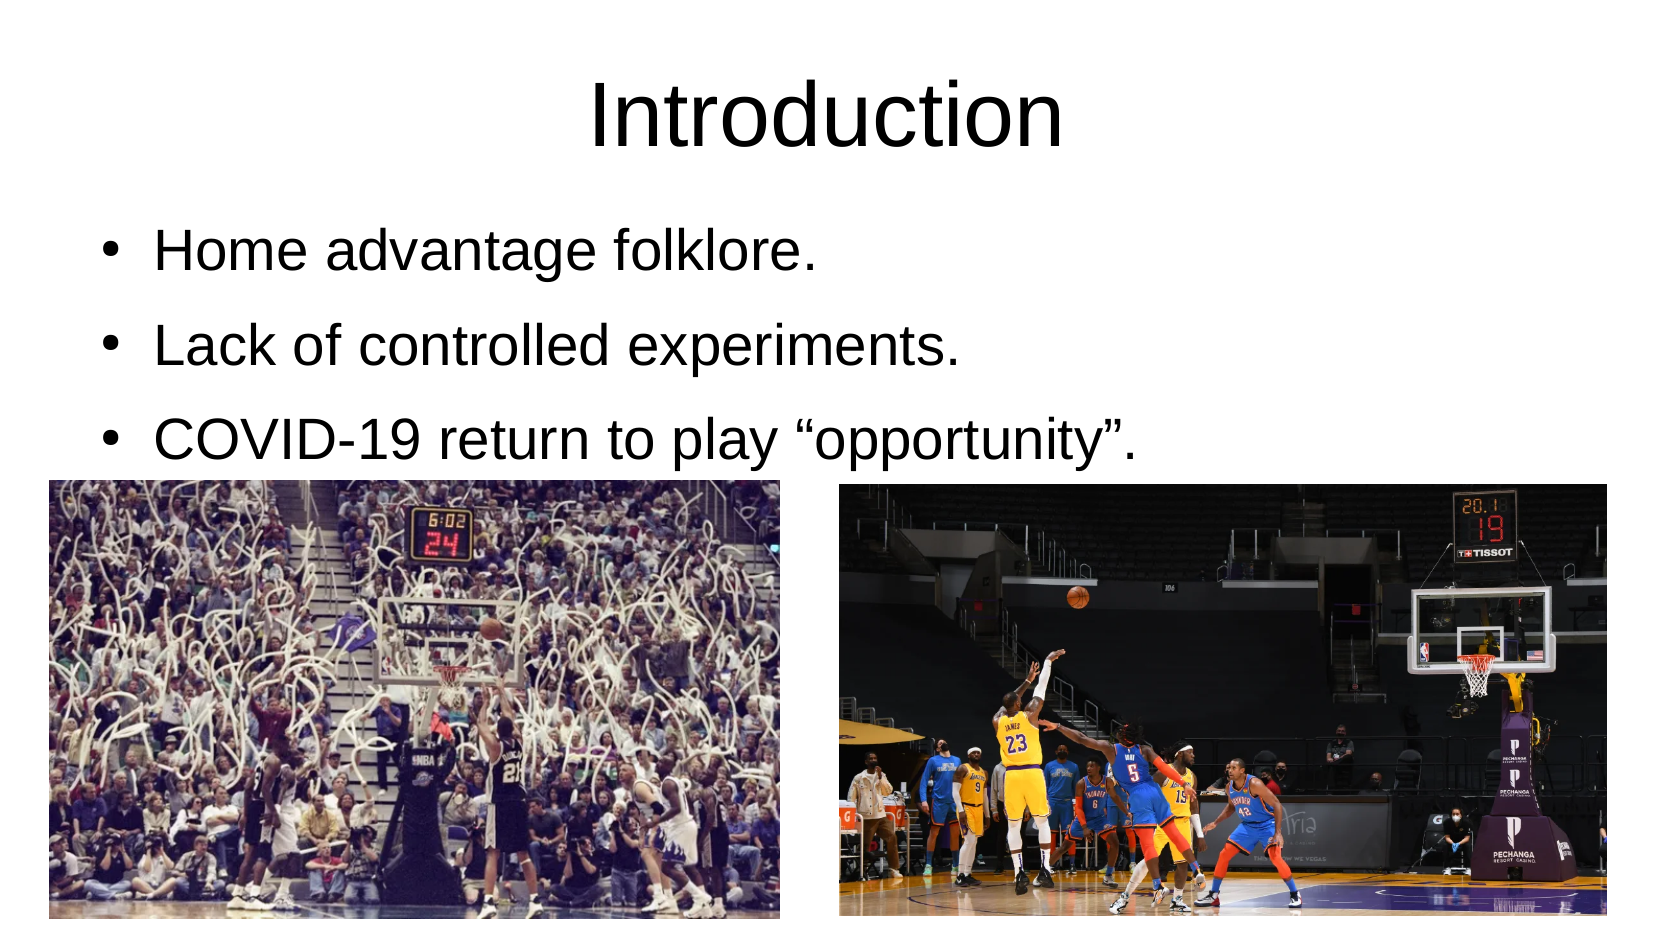

# Introduction
Home advantage folklore.
Lack of controlled experiments.
COVID-19 return to play “opportunity”.